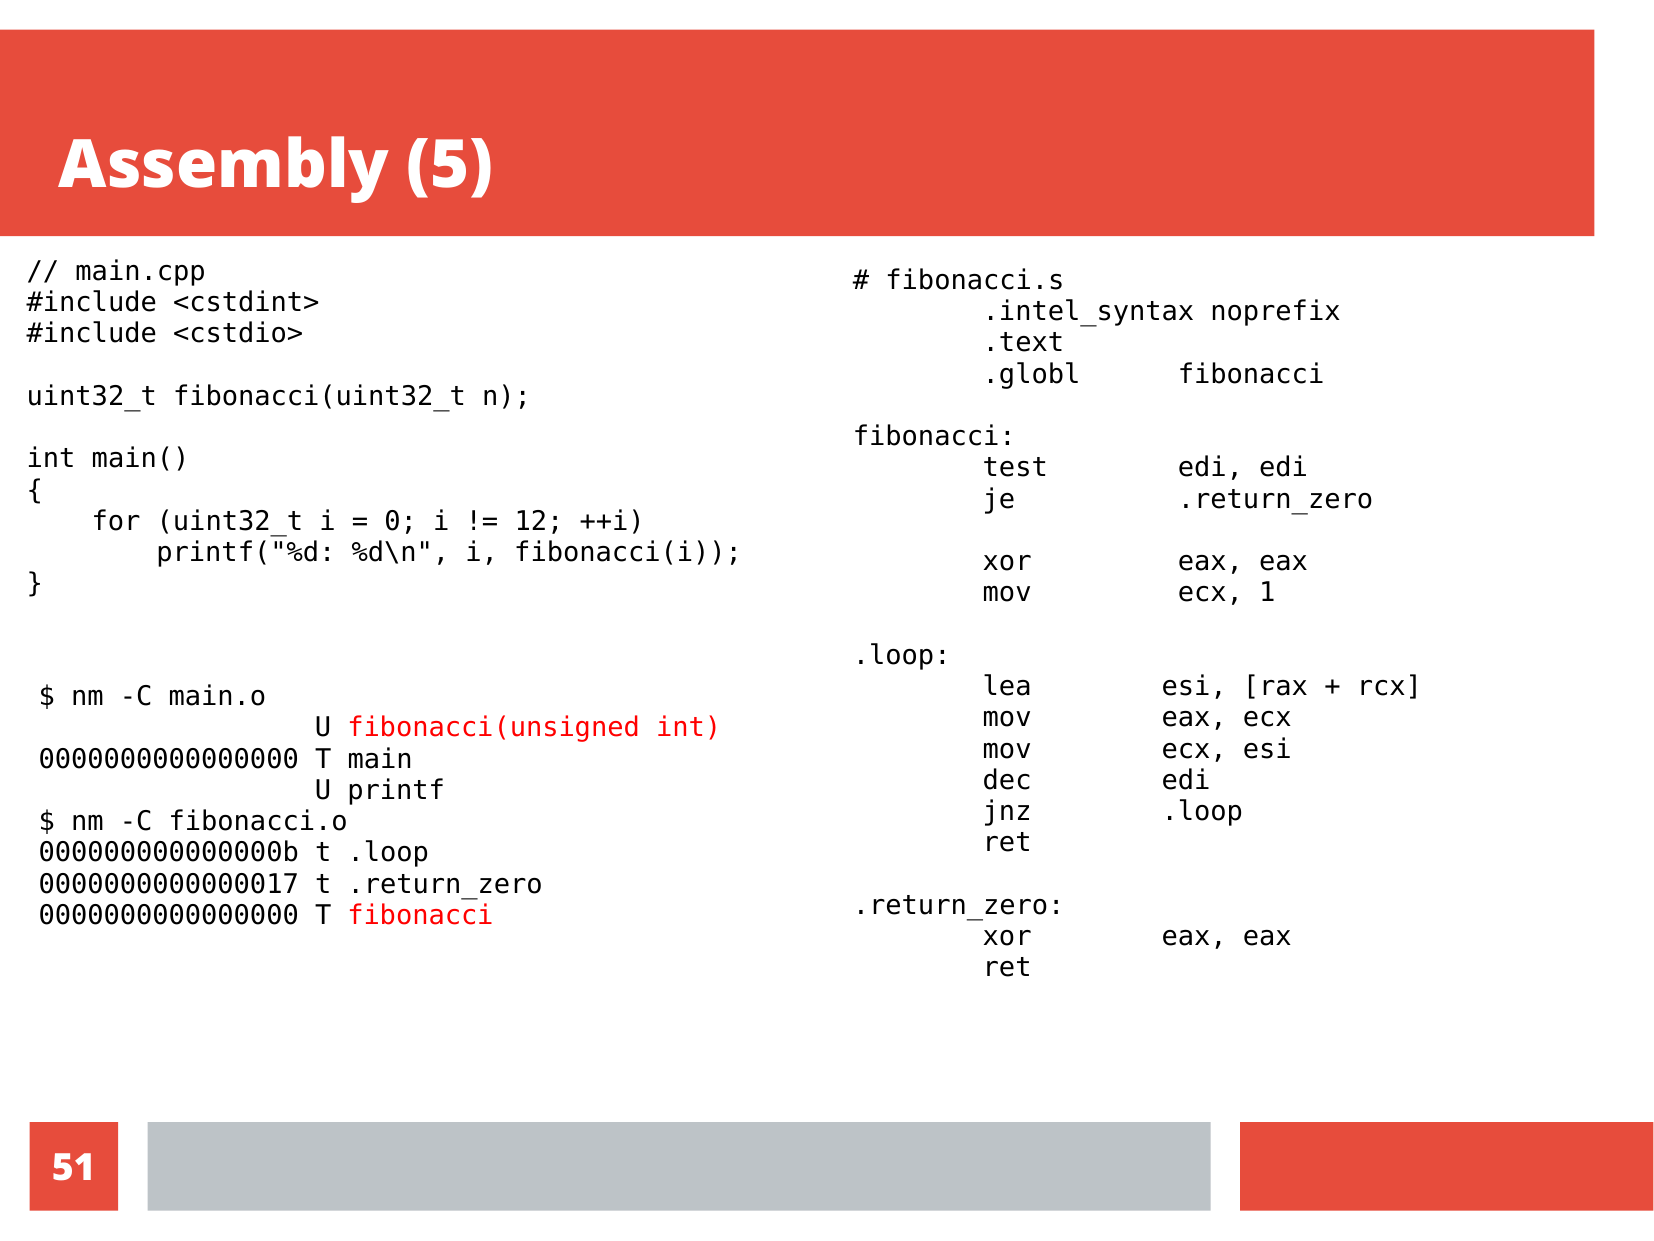

# Assembly (5)
// main.cpp
#include <cstdint>
#include <cstdio>
uint32_t fibonacci(uint32_t n);
int main()
{
 for (uint32_t i = 0; i != 12; ++i)
 printf("%d: %d\n", i, fibonacci(i));
}
# fibonacci.s
 .intel_syntax noprefix
 .text
 .globl fibonacci
fibonacci:
 test edi, edi
 je .return_zero
 xor eax, eax
 mov ecx, 1
.loop:
 lea esi, [rax + rcx]
 mov eax, ecx
 mov ecx, esi
 dec edi
 jnz .loop
 ret
.return_zero:
 xor eax, eax
 ret
$ nm -C main.o
 U fibonacci(unsigned int)
0000000000000000 T main
 U printf
$ nm -C fibonacci.o
000000000000000b t .loop
0000000000000017 t .return_zero
0000000000000000 T fibonacci
51